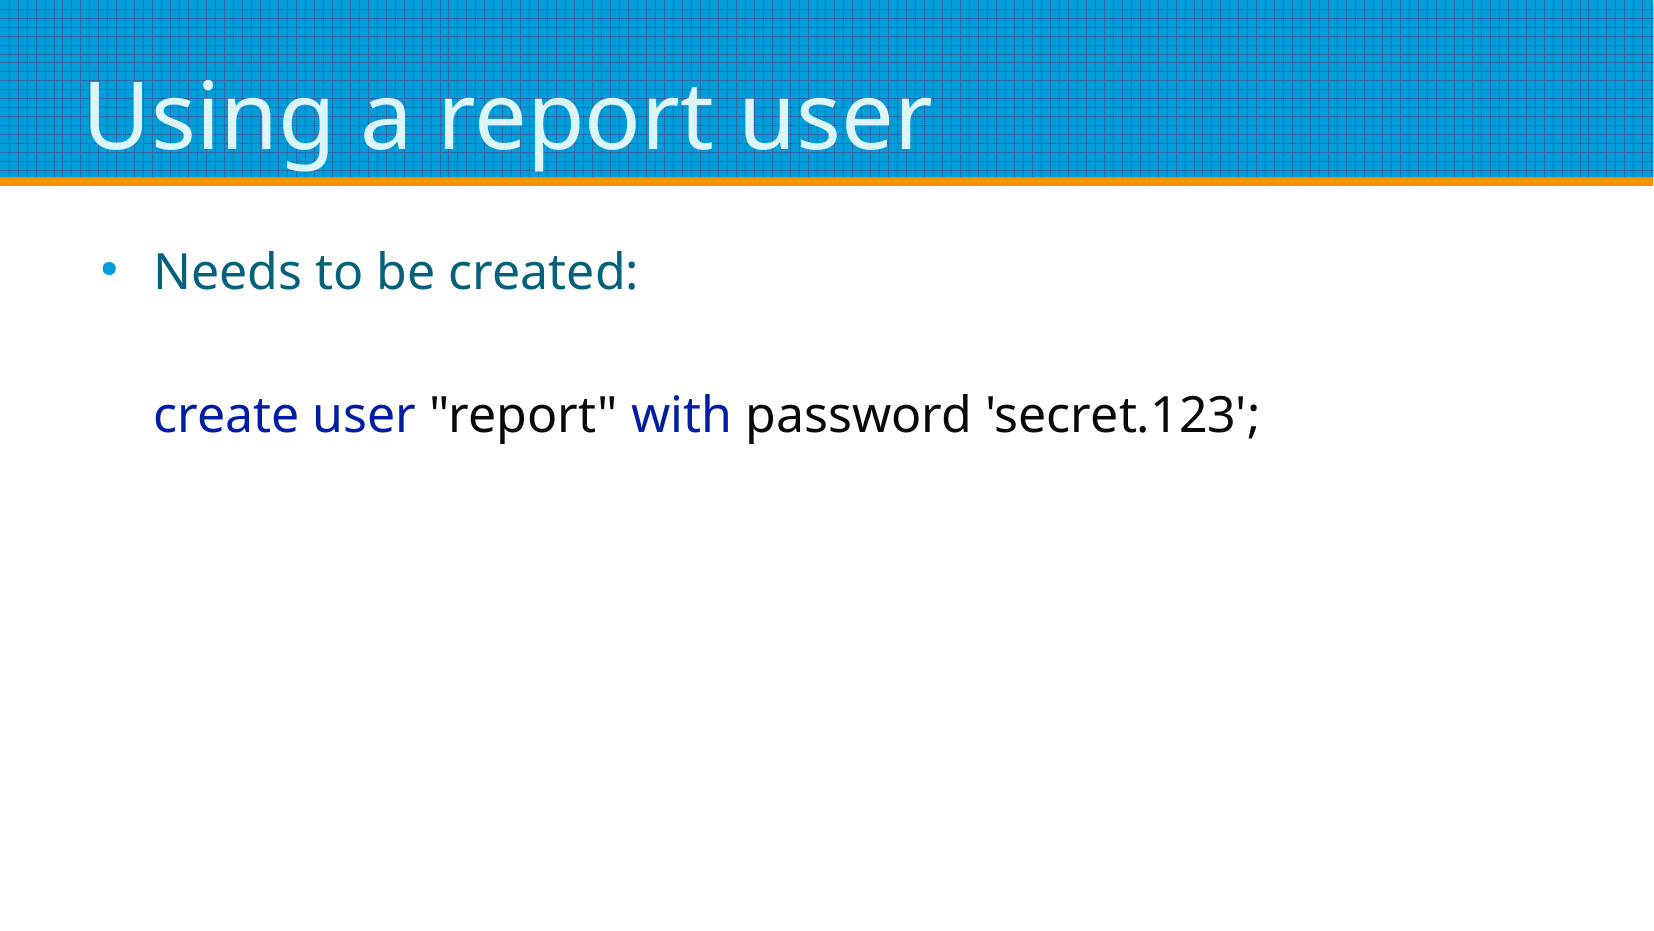

# Using a report user
Needs to be created:
create user "report" with password 'secret.123';